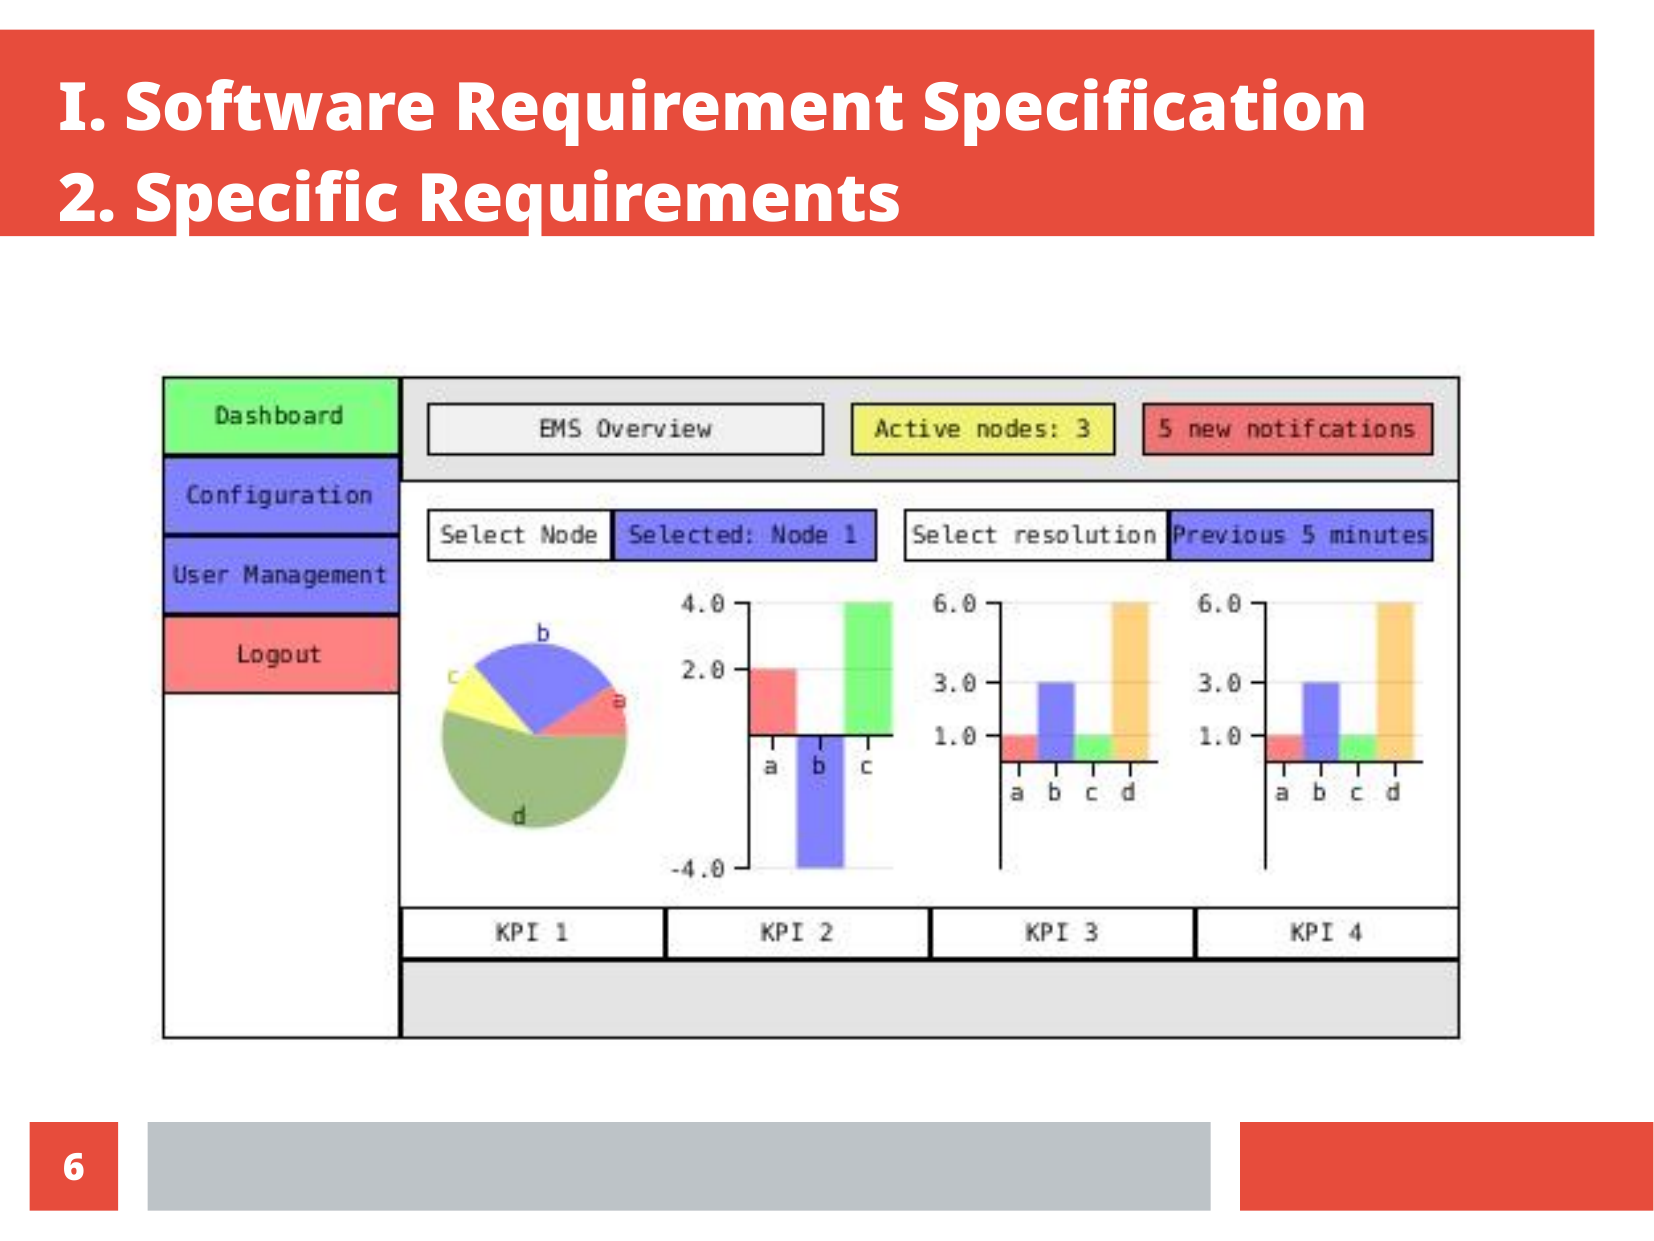

# I. Software Requirement Specification 2. Specific Requirements
6